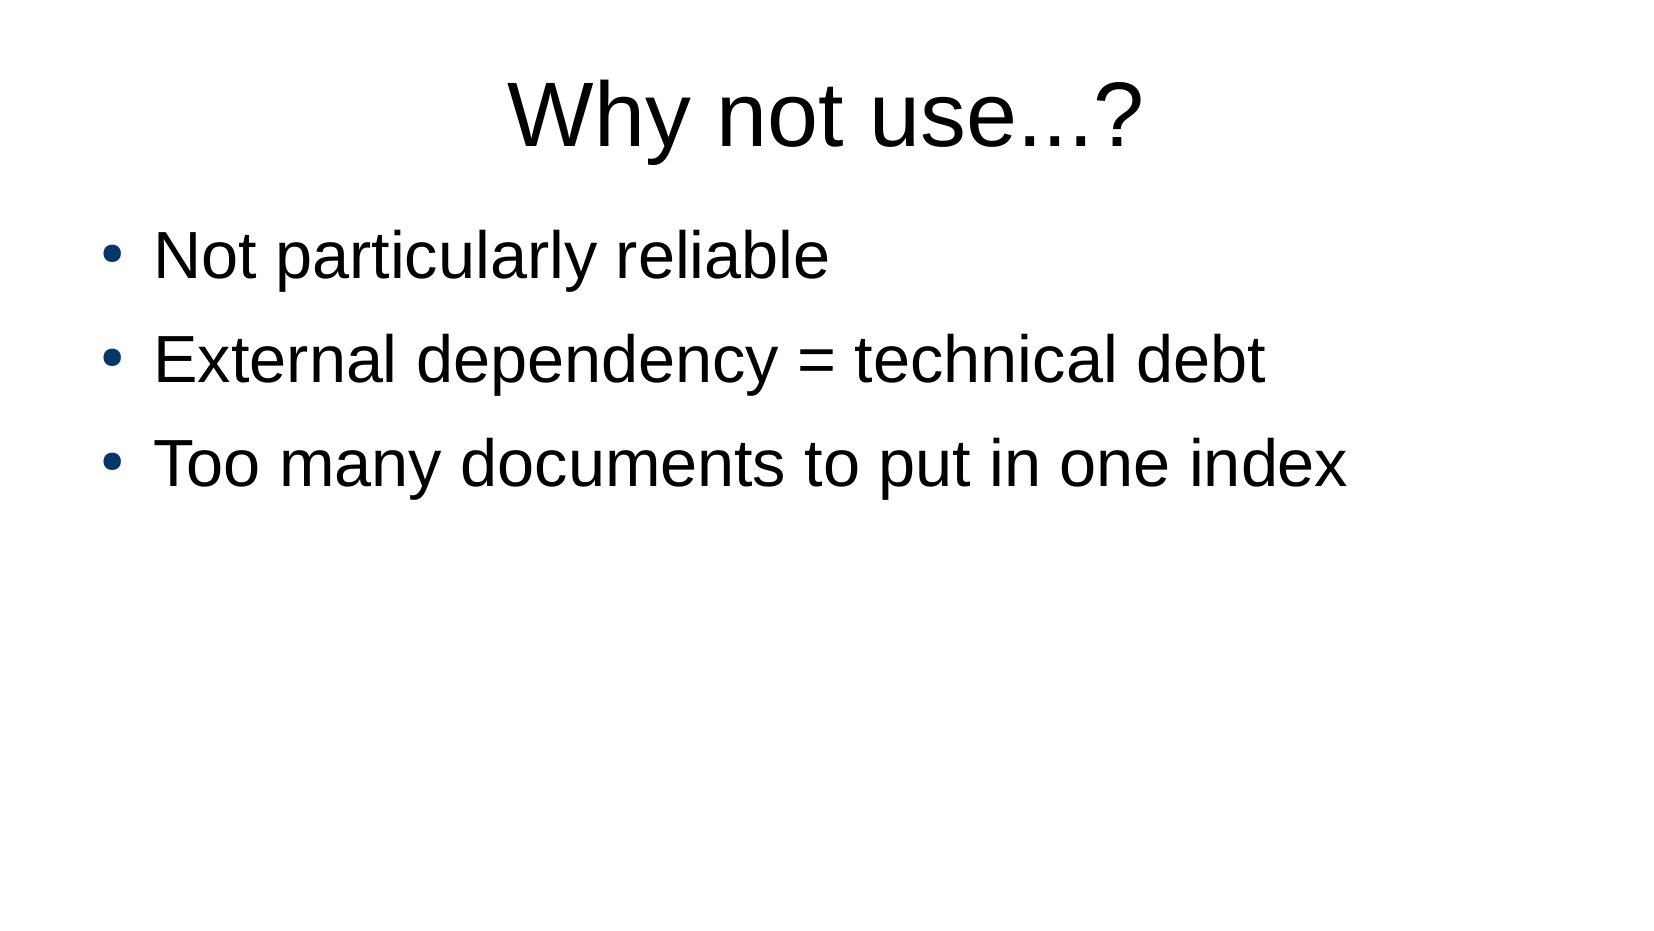

# Why not use...?
Not particularly reliable
External dependency = technical debt
Too many documents to put in one index